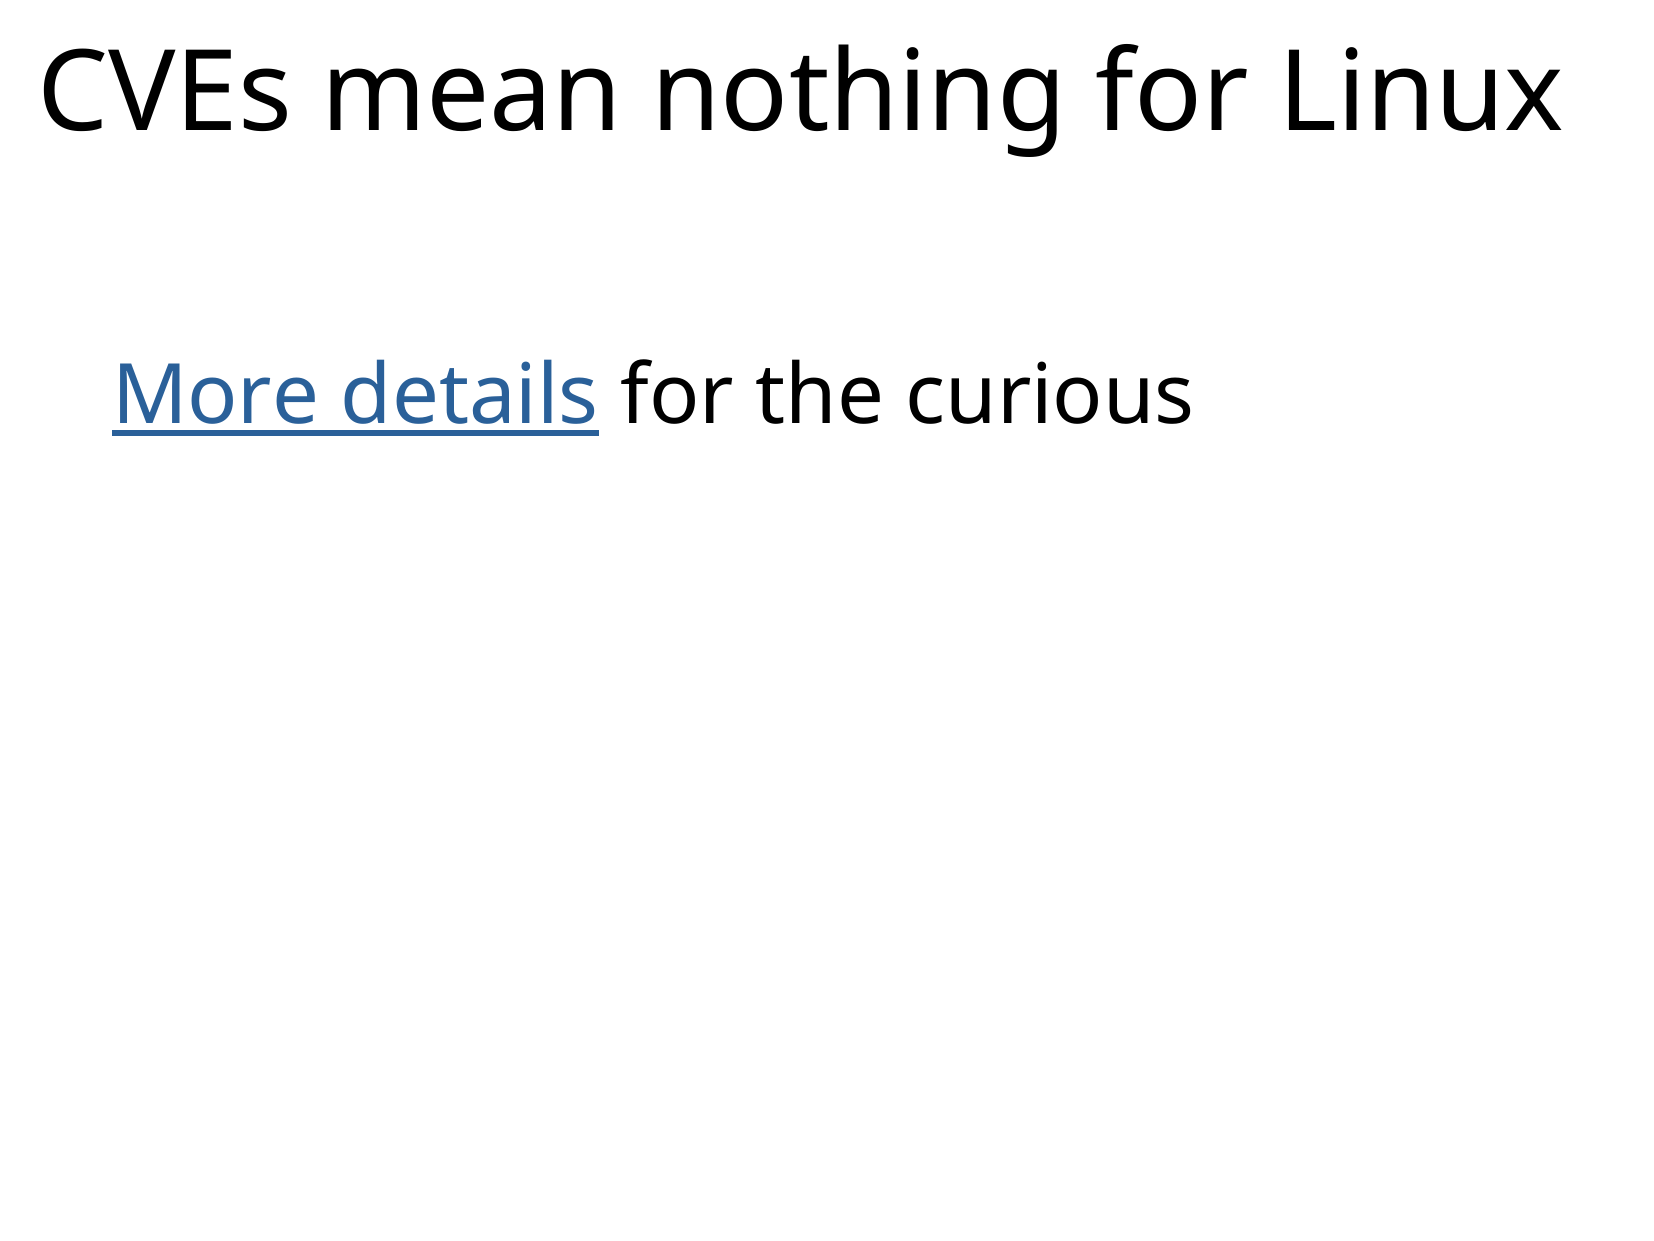

CVEs mean nothing for Linux
	More details for the curious